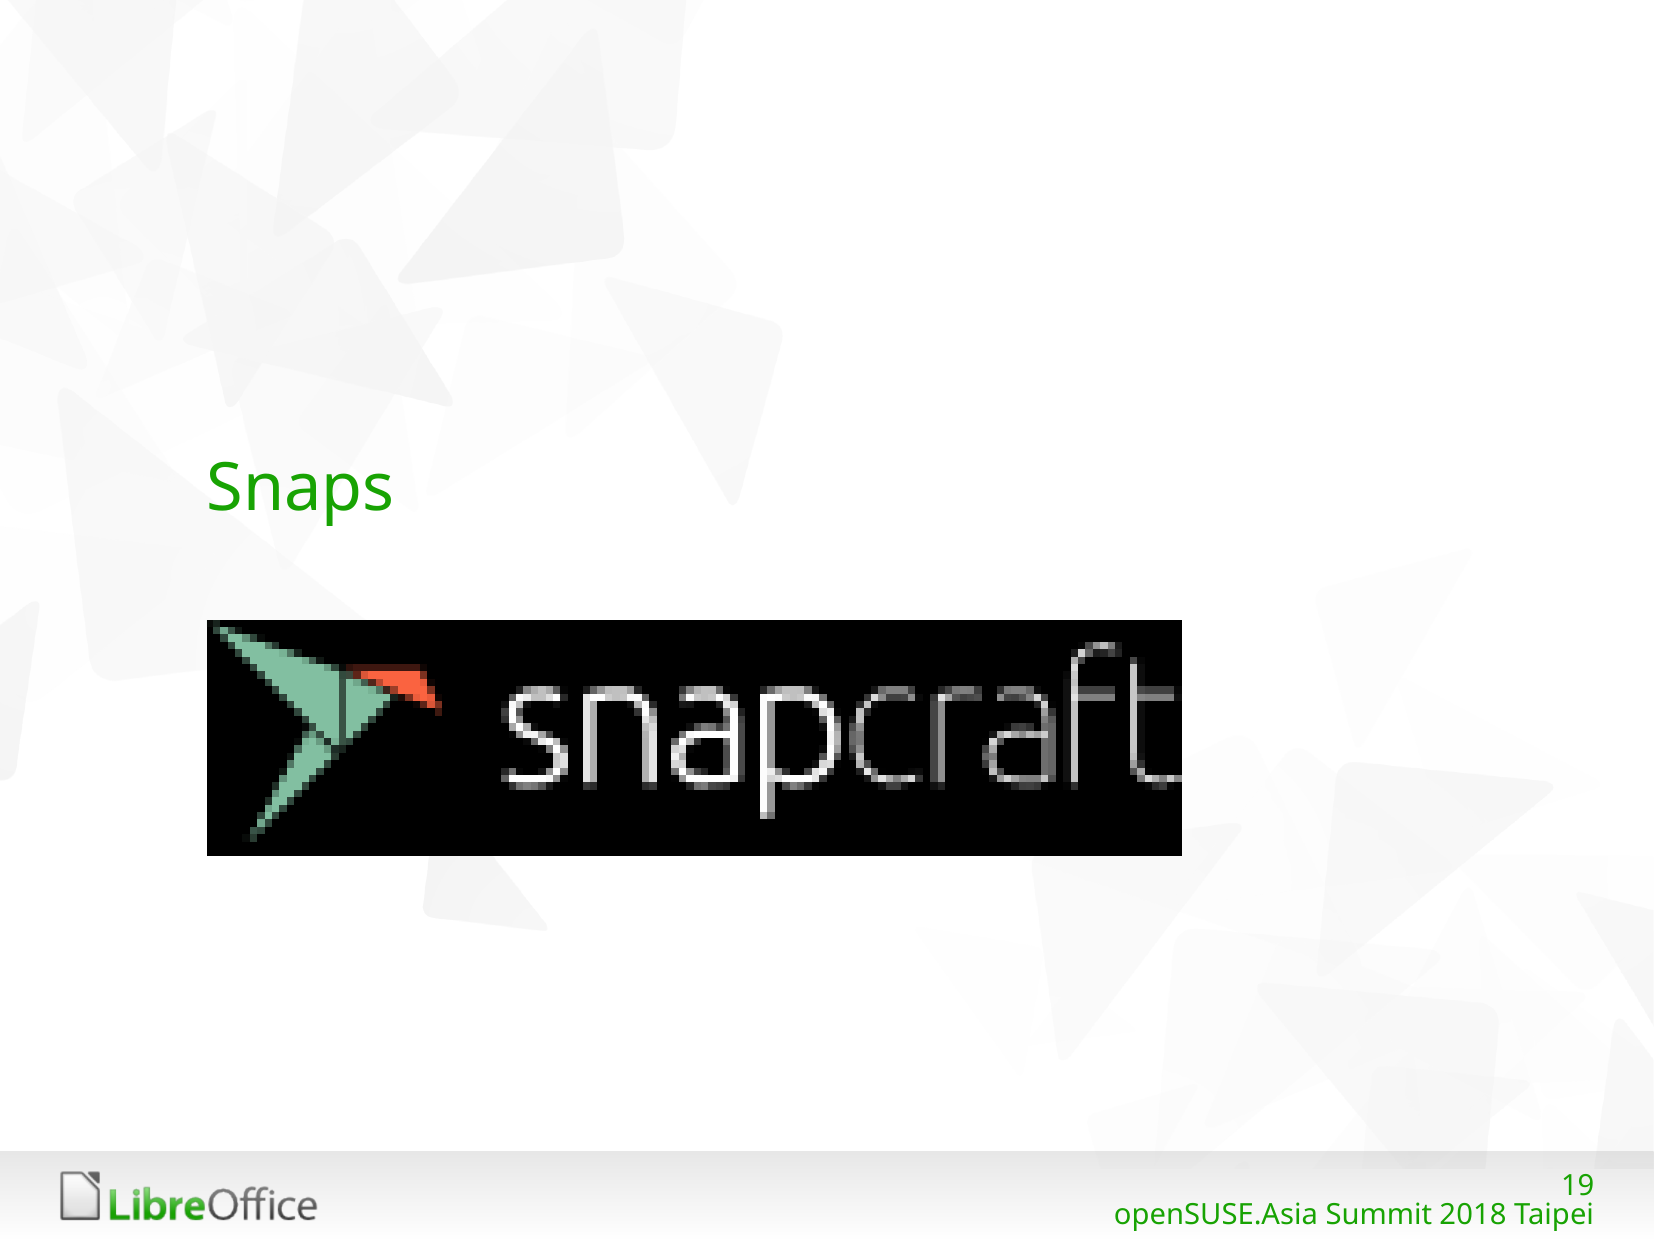

# Snaps
19
openSUSE.Asia Summit 2018 Taipei